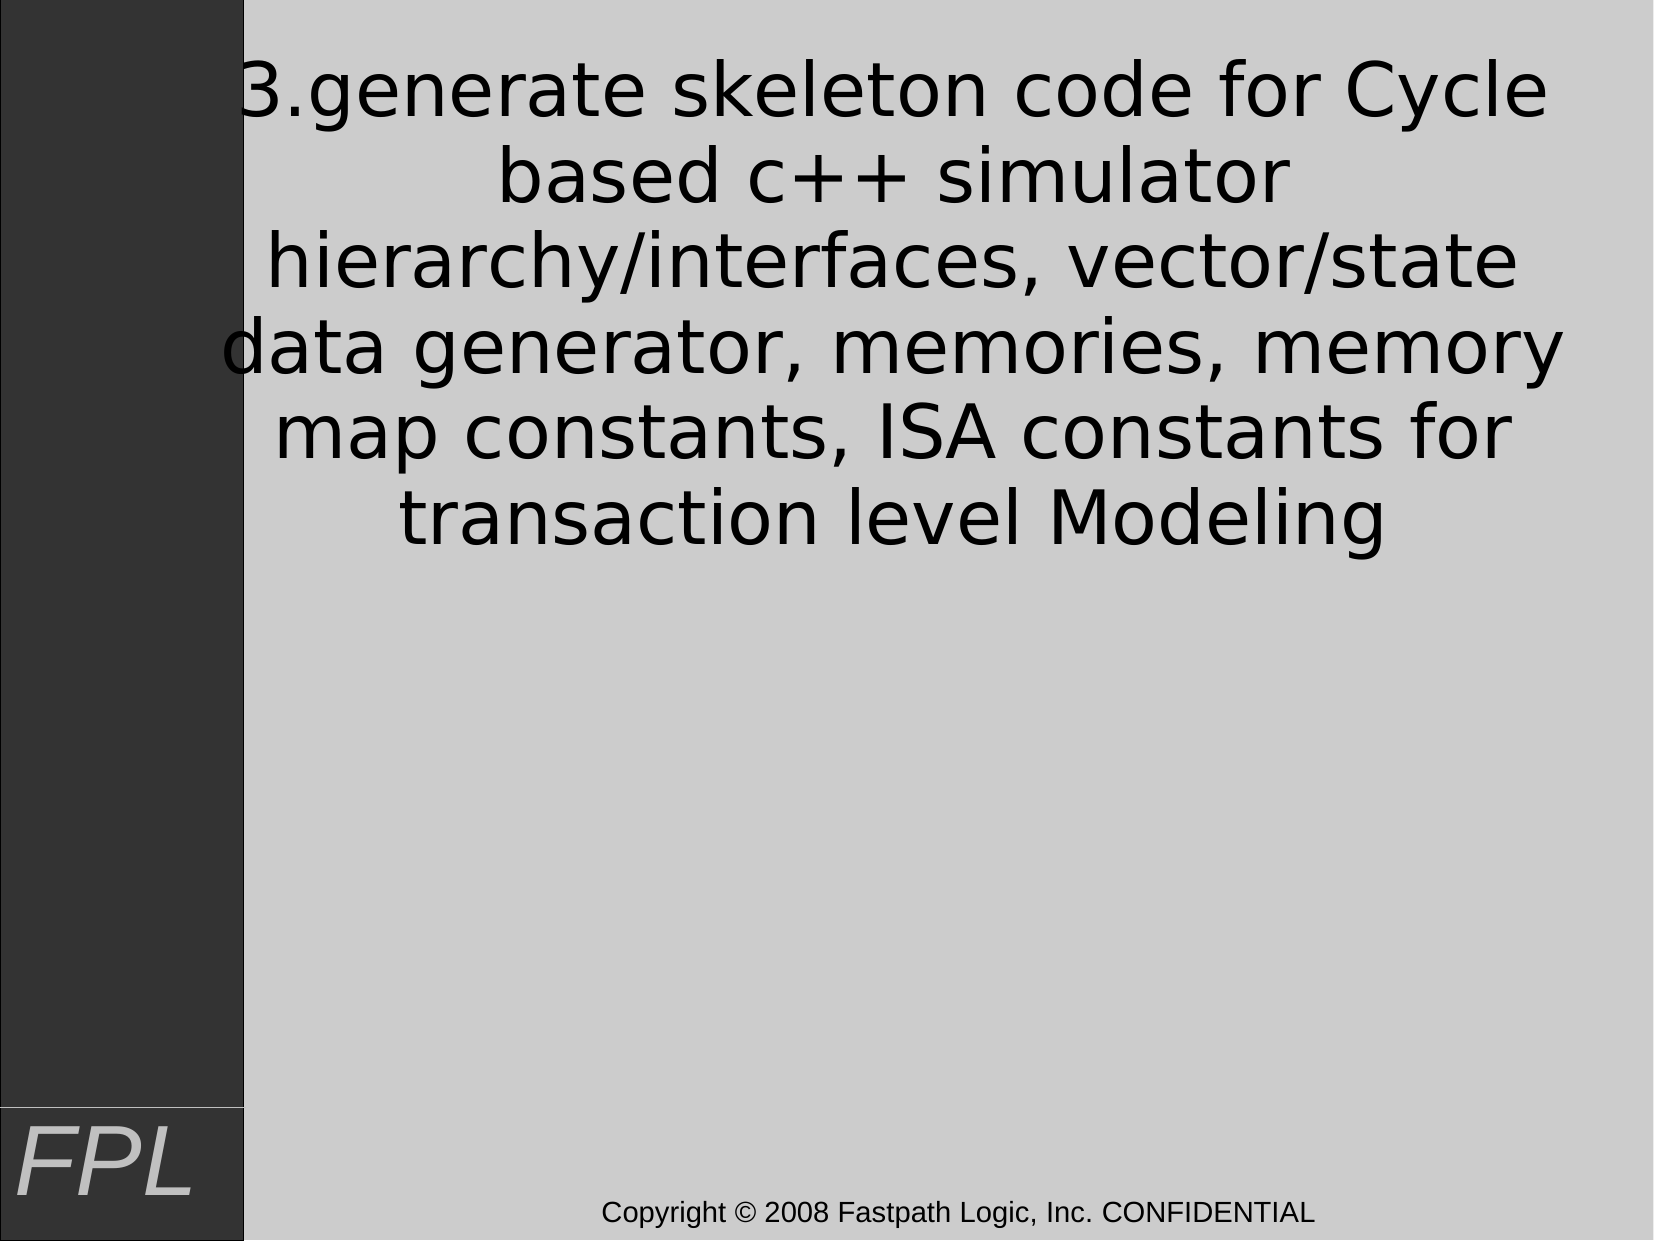

# 3.generate skeleton code for Cycle based c++ simulator hierarchy/interfaces, vector/state data generator, memories, memory map constants, ISA constants for transaction level Modeling